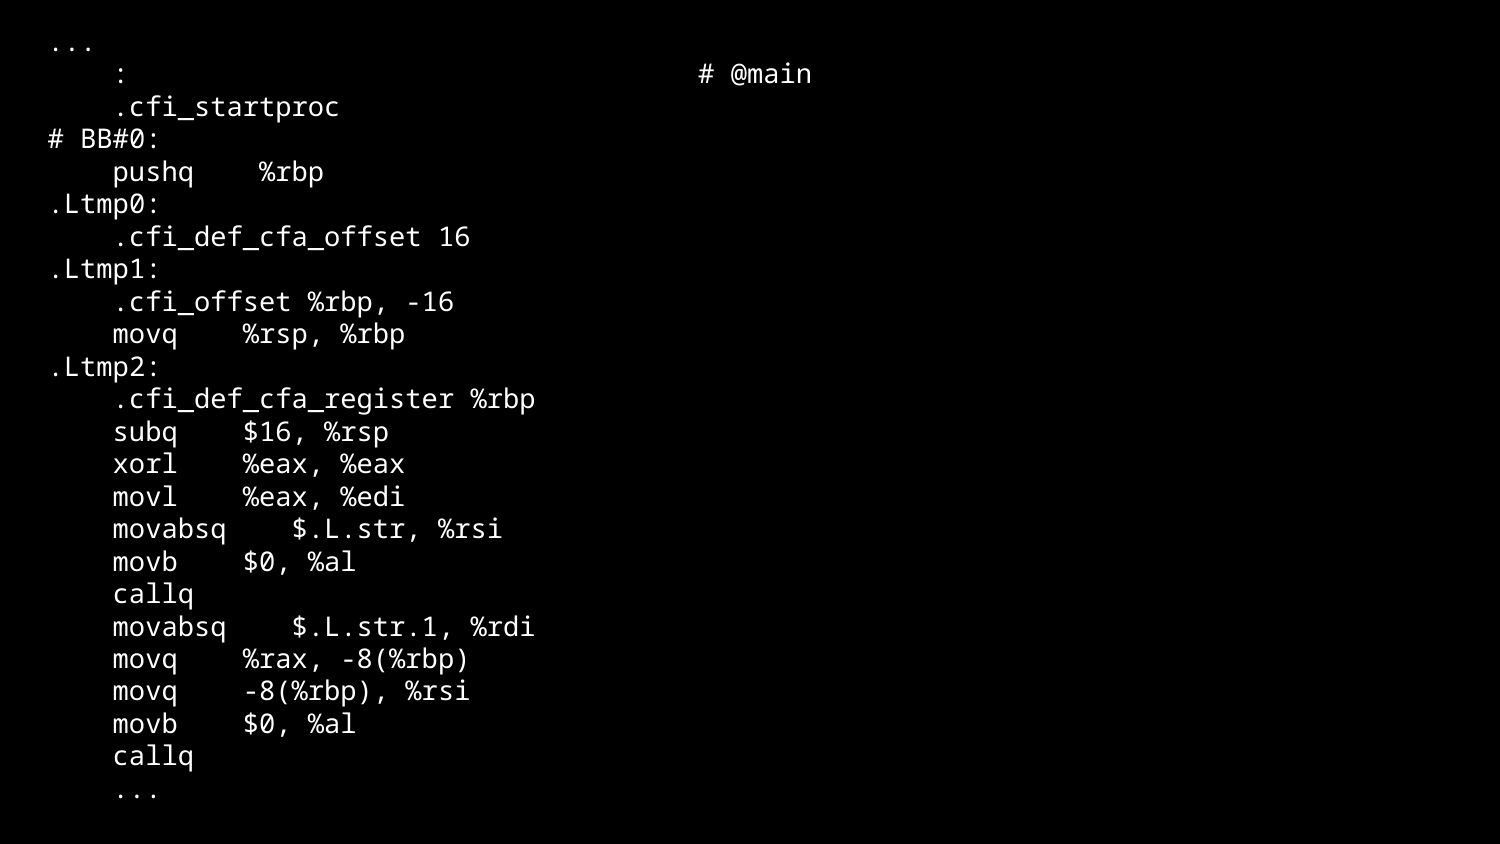

# ...
main: # @main
 .cfi_startproc
# BB#0:
 pushq %rbp
.Ltmp0:
 .cfi_def_cfa_offset 16
.Ltmp1:
 .cfi_offset %rbp, -16
 movq %rsp, %rbp
.Ltmp2:
 .cfi_def_cfa_register %rbp
 subq $16, %rsp
 xorl %eax, %eax
 movl %eax, %edi
 movabsq $.L.str, %rsi
 movb $0, %al
 callq get_string
 movabsq $.L.str.1, %rdi
 movq %rax, -8(%rbp)
 movq -8(%rbp), %rsi
 movb $0, %al
 callq printf
 ...